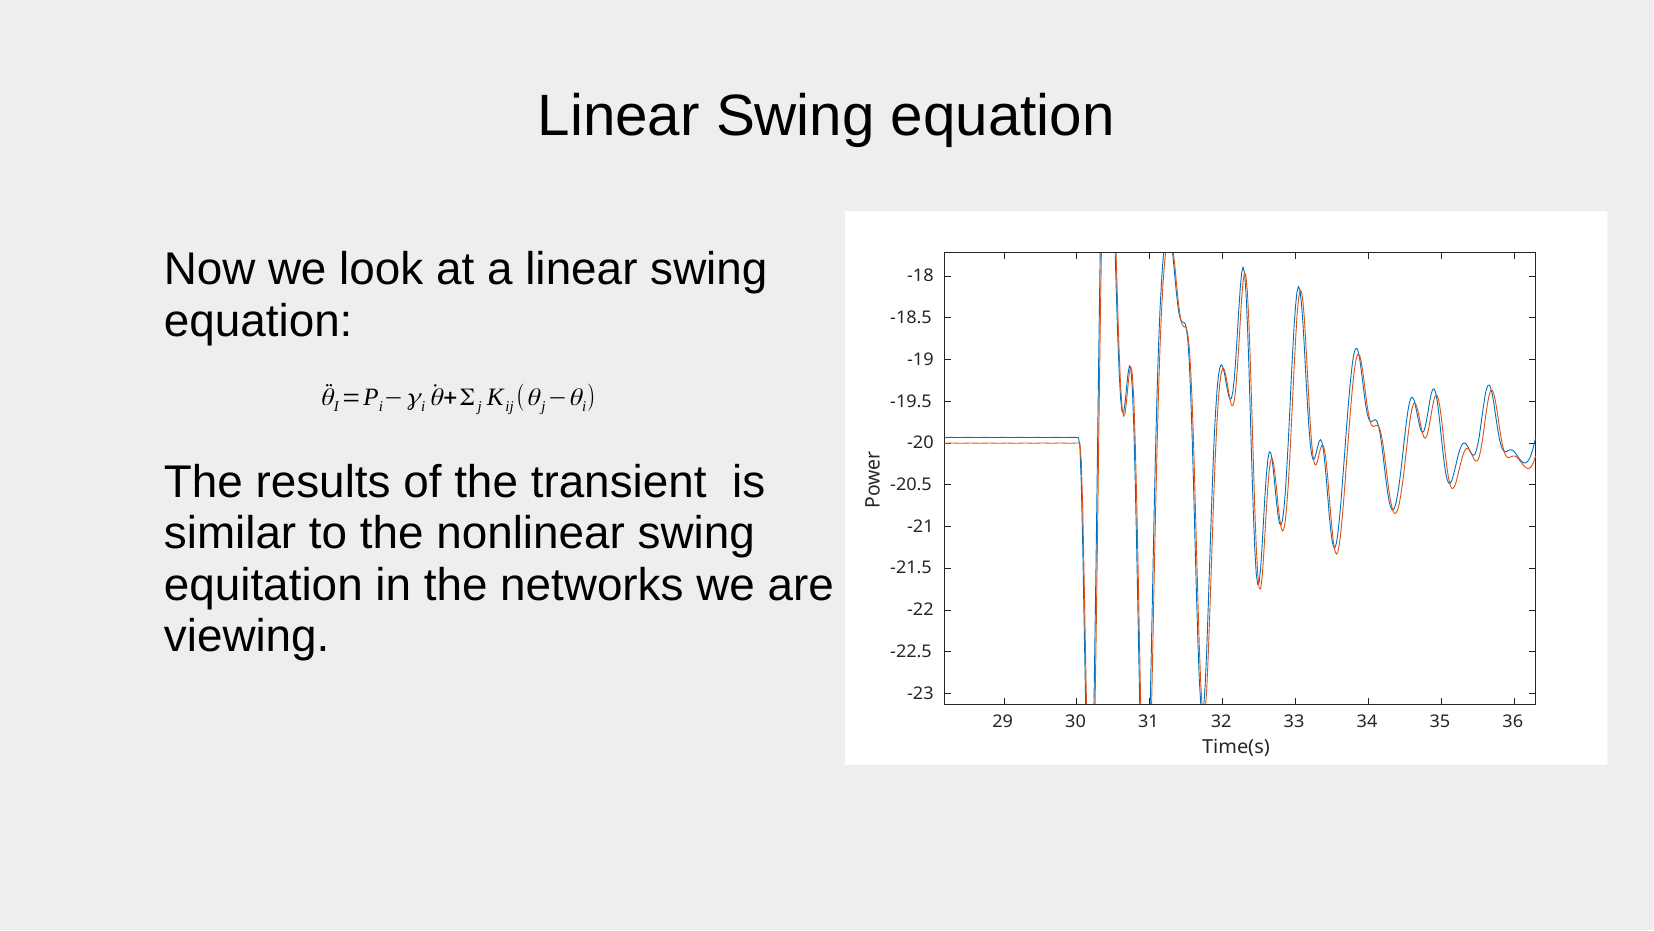

# Linear Swing equation
Now we look at a linear swing equation:
The results of the transient is similar to the nonlinear swing equitation in the networks we are viewing.